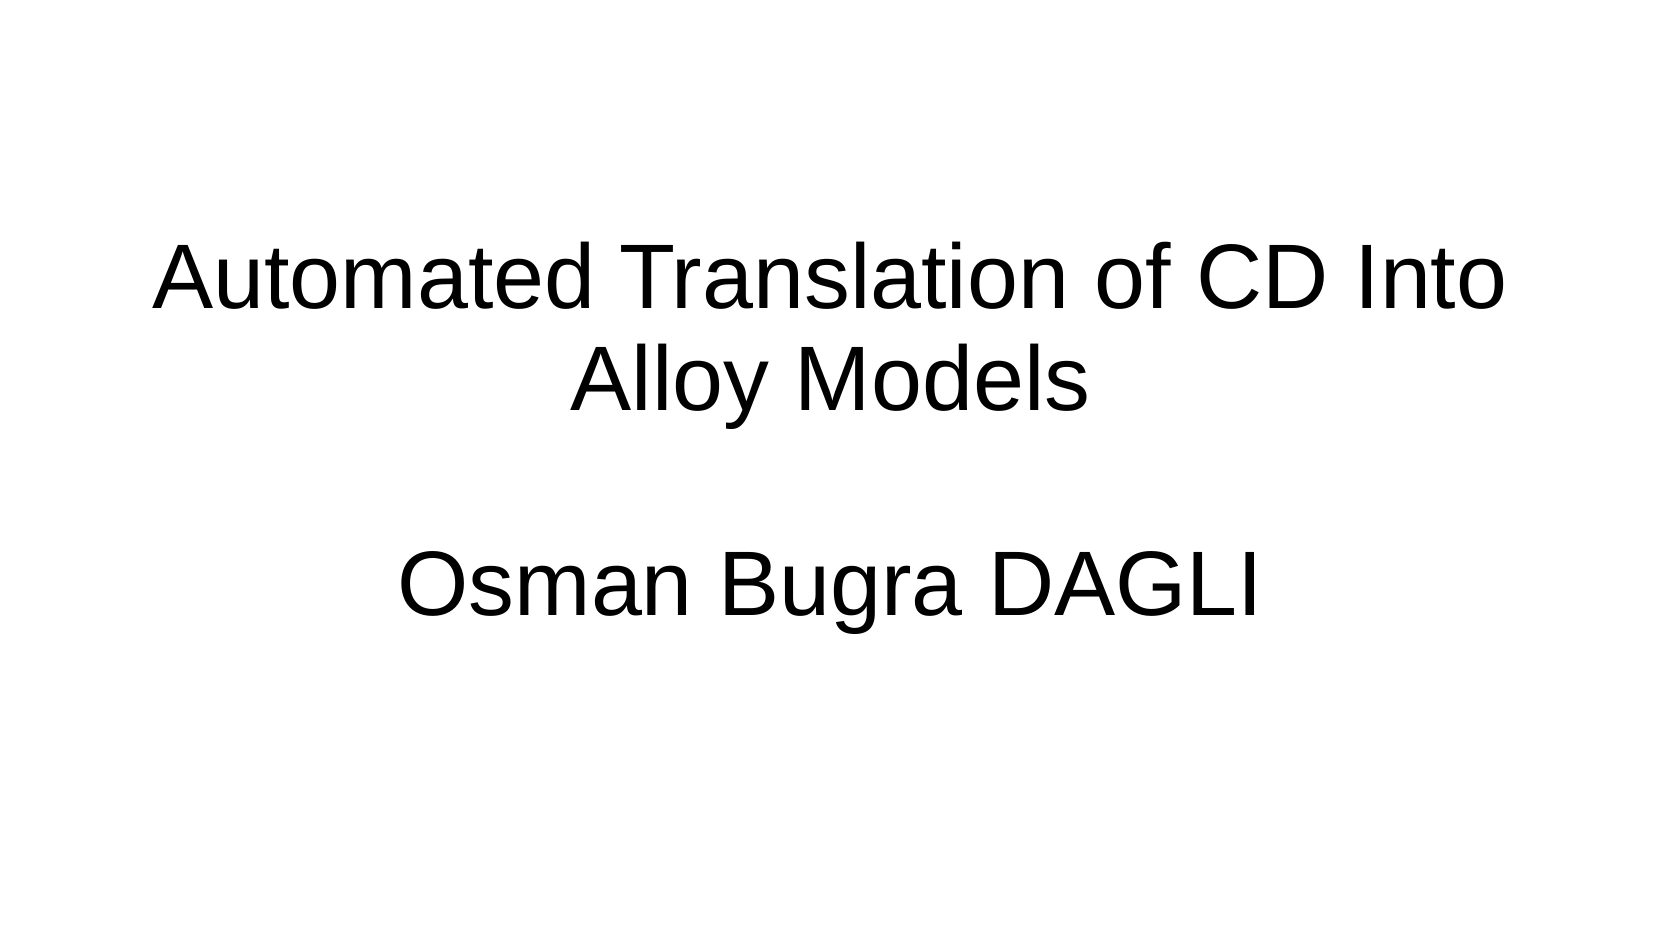

# Automated Translation of CD Into Alloy Models Osman Bugra DAGLI